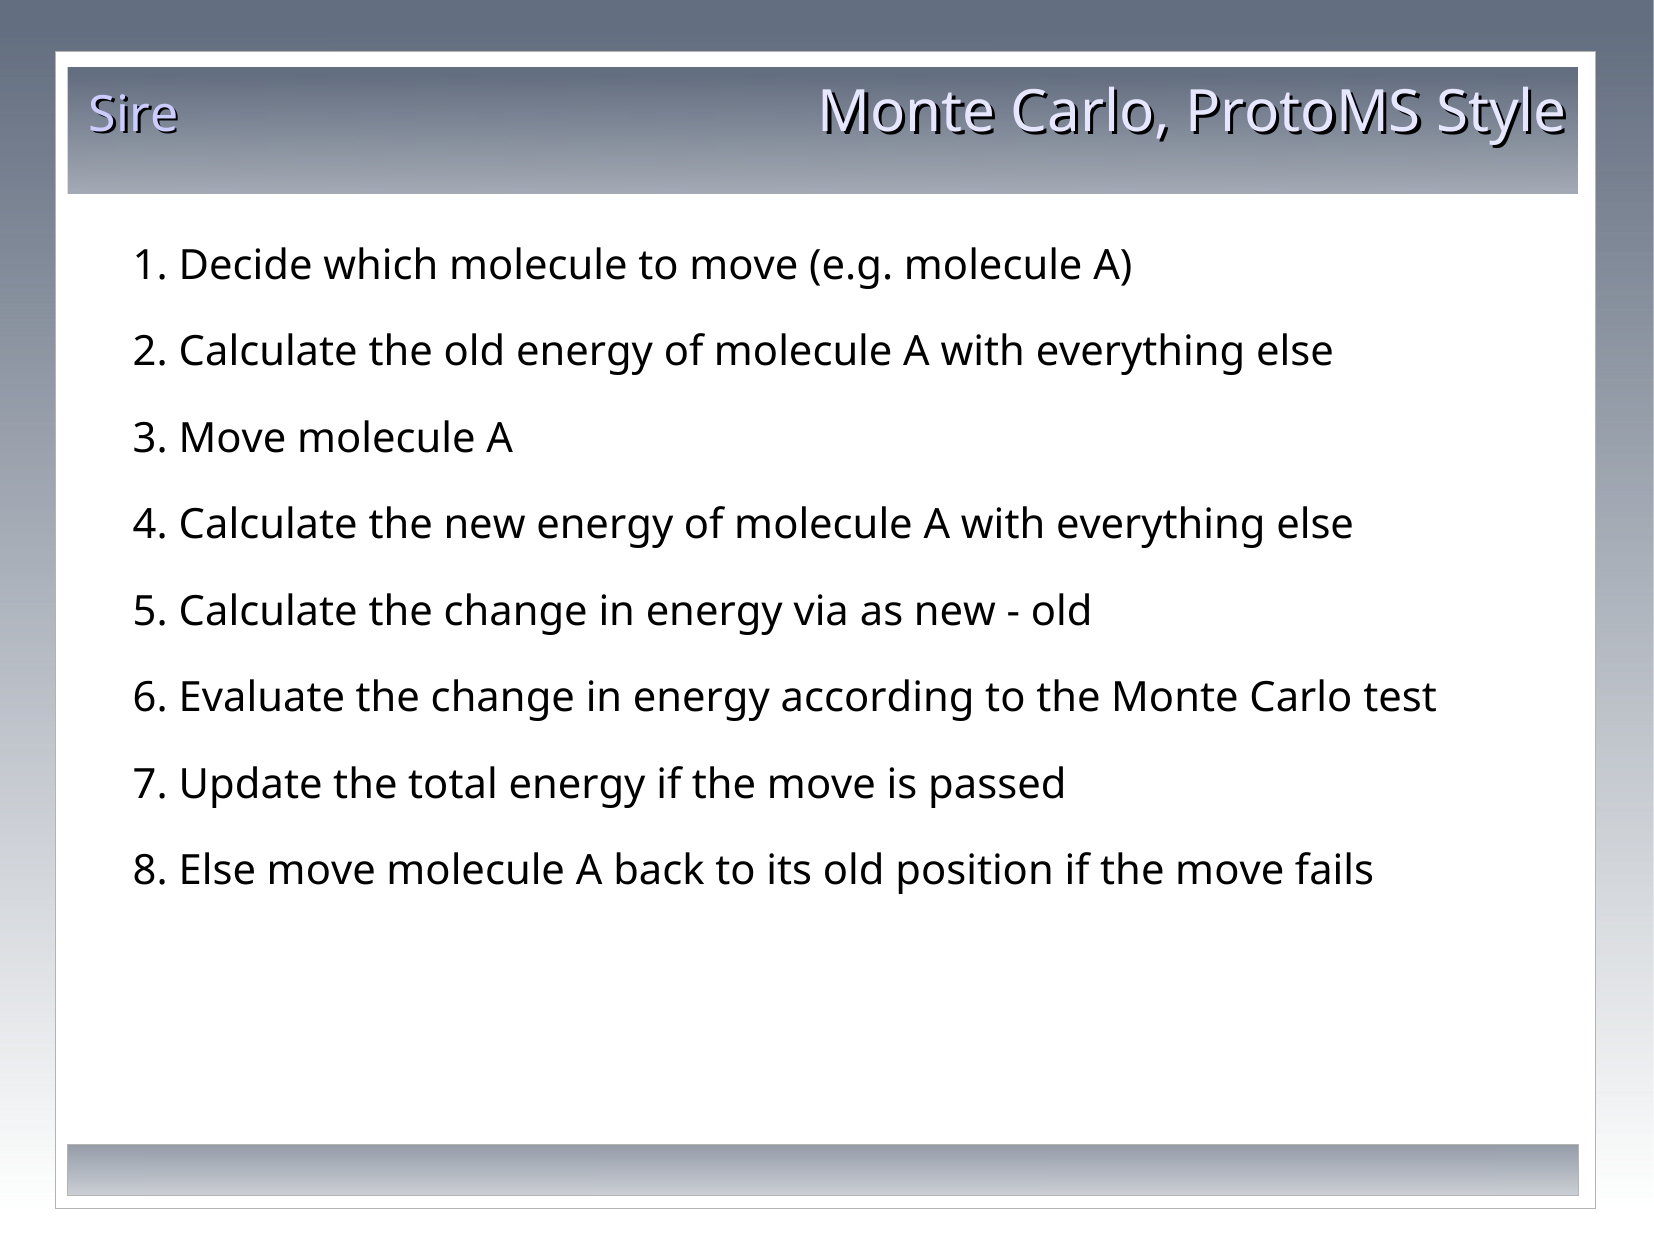

# Monte Carlo, ProtoMS Style
 1. Decide which molecule to move (e.g. molecule A)
 2. Calculate the old energy of molecule A with everything else
 3. Move molecule A
 4. Calculate the new energy of molecule A with everything else
 5. Calculate the change in energy via as new - old
 6. Evaluate the change in energy according to the Monte Carlo test
 7. Update the total energy if the move is passed
 8. Else move molecule A back to its old position if the move fails